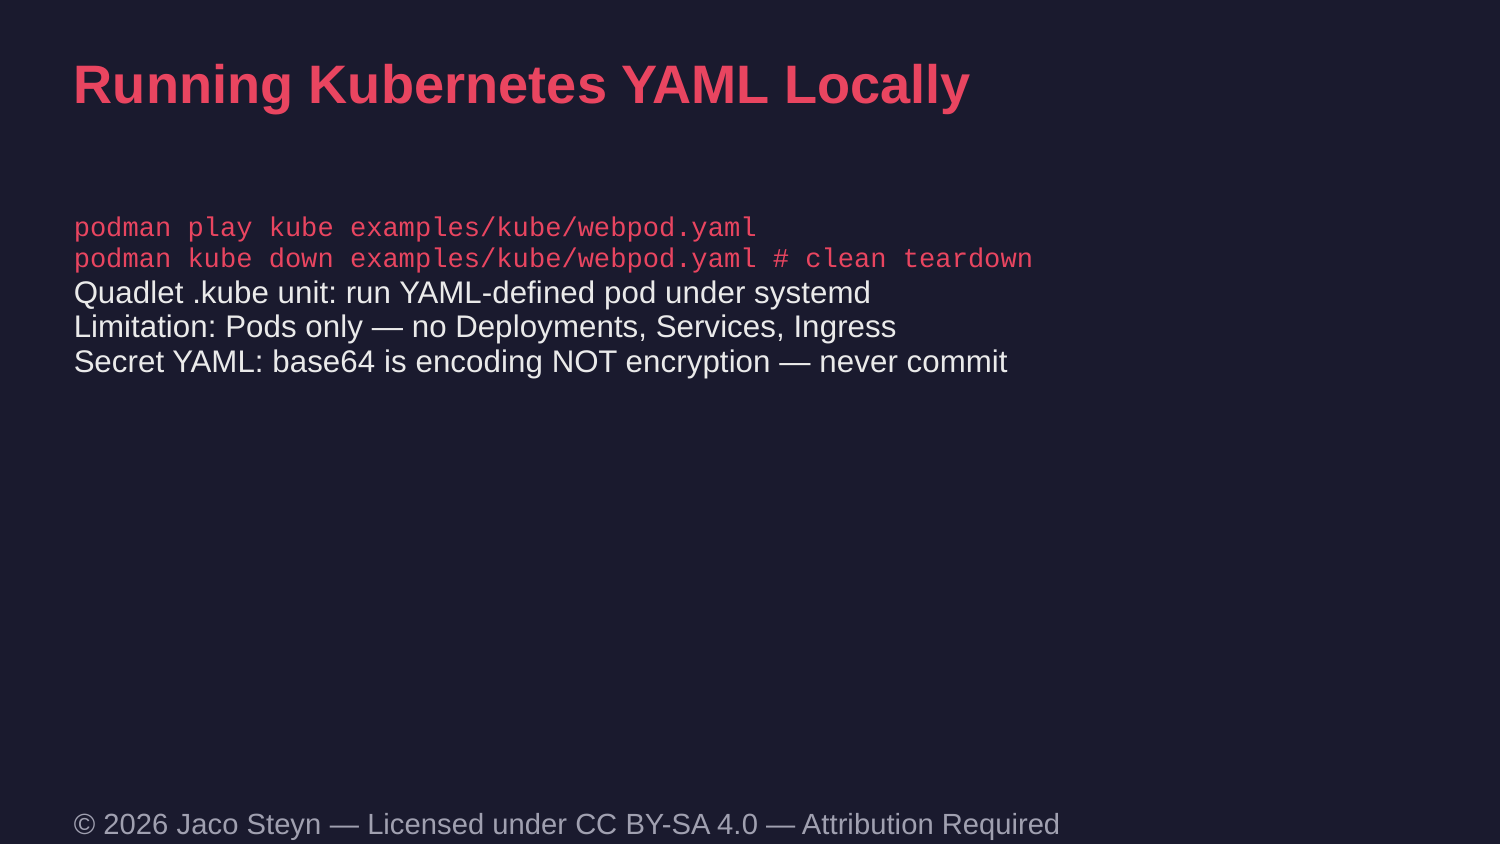

Running Kubernetes YAML Locally
podman play kube examples/kube/webpod.yaml
podman kube down examples/kube/webpod.yaml # clean teardown
Quadlet .kube unit: run YAML-defined pod under systemd
Limitation: Pods only — no Deployments, Services, Ingress
Secret YAML: base64 is encoding NOT encryption — never commit
© 2026 Jaco Steyn — Licensed under CC BY-SA 4.0 — Attribution Required